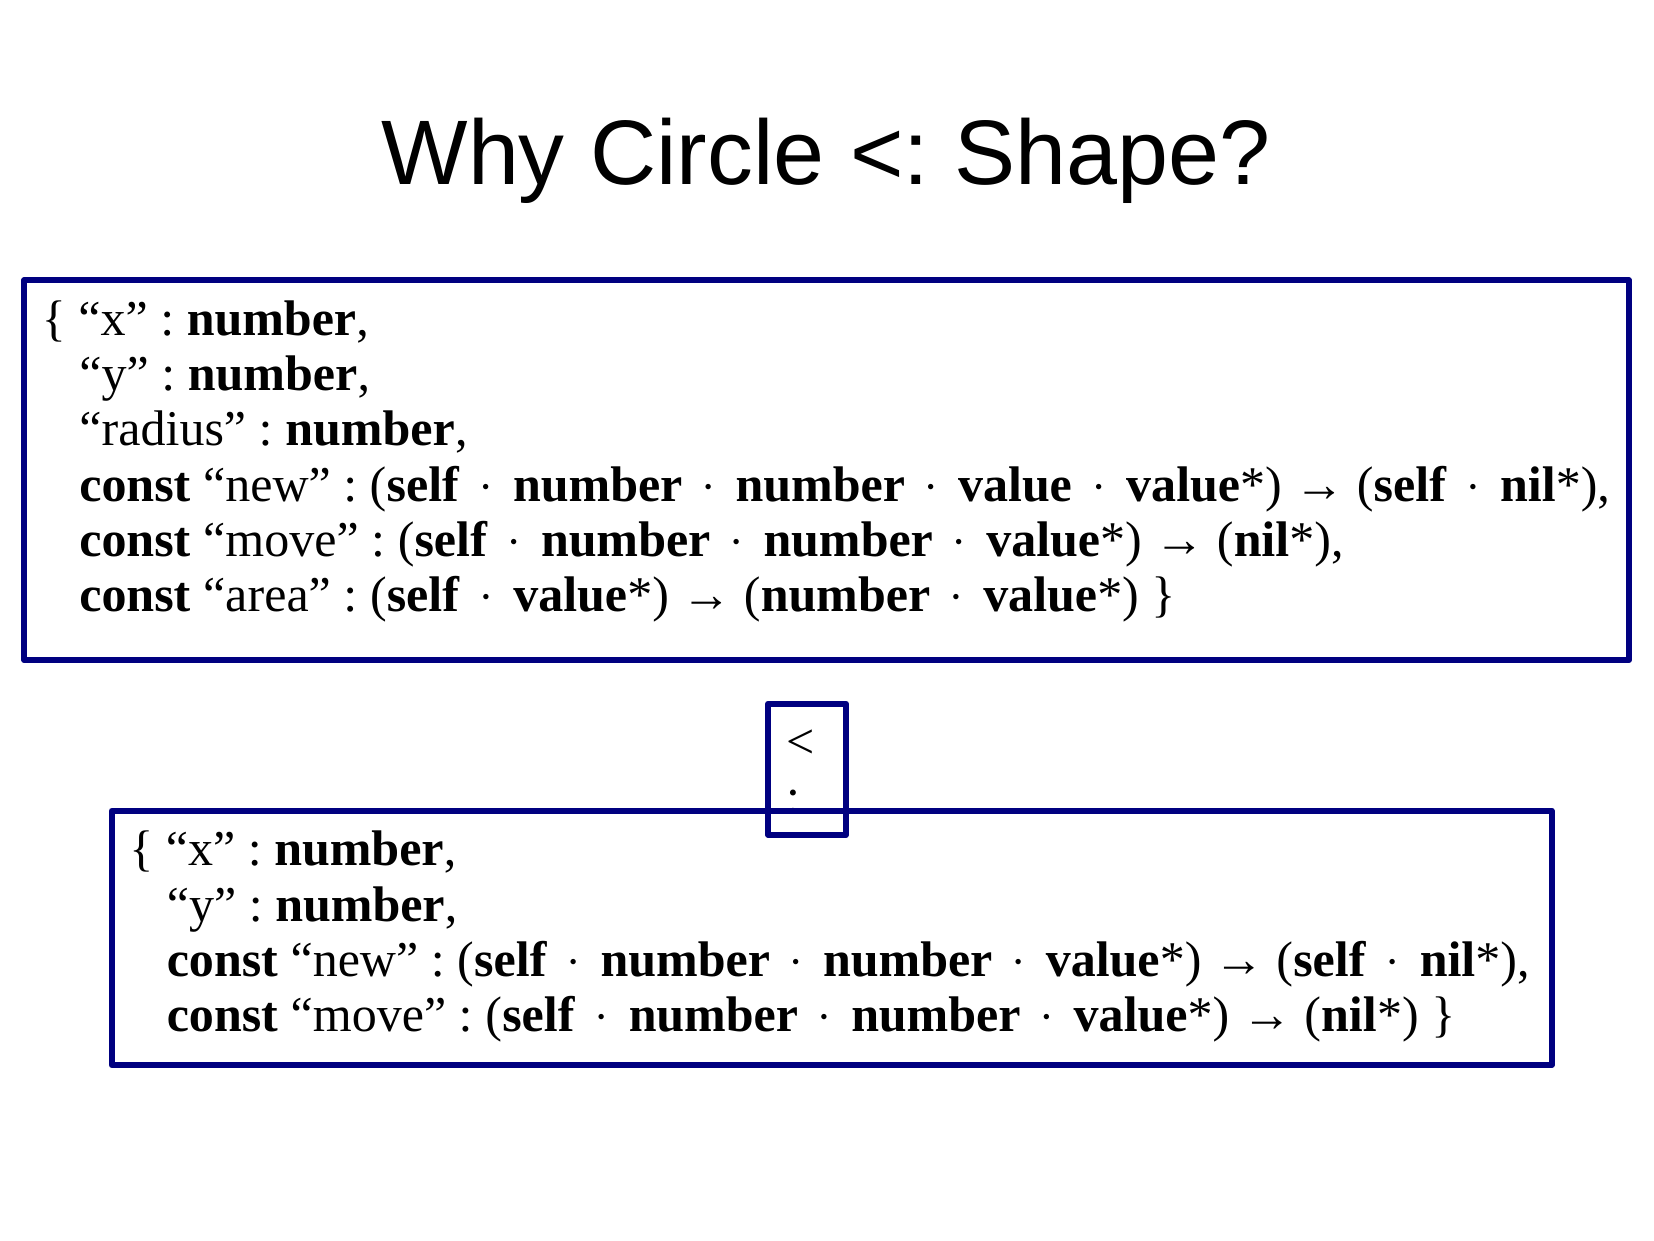

# Why Circle <: Shape?
{ “x” : number,
 “y” : number,
 “radius” : number,
 const “new” : (self × number × number × value × value*) → (self × nil*),
 const “move” : (self × number × number × value*) → (nil*),
 const “area” : (self × value*) → (number × value*) }
<:
{ “x” : number,
 “y” : number,
 const “new” : (self × number × number × value*) → (self × nil*),
 const “move” : (self × number × number × value*) → (nil*) }